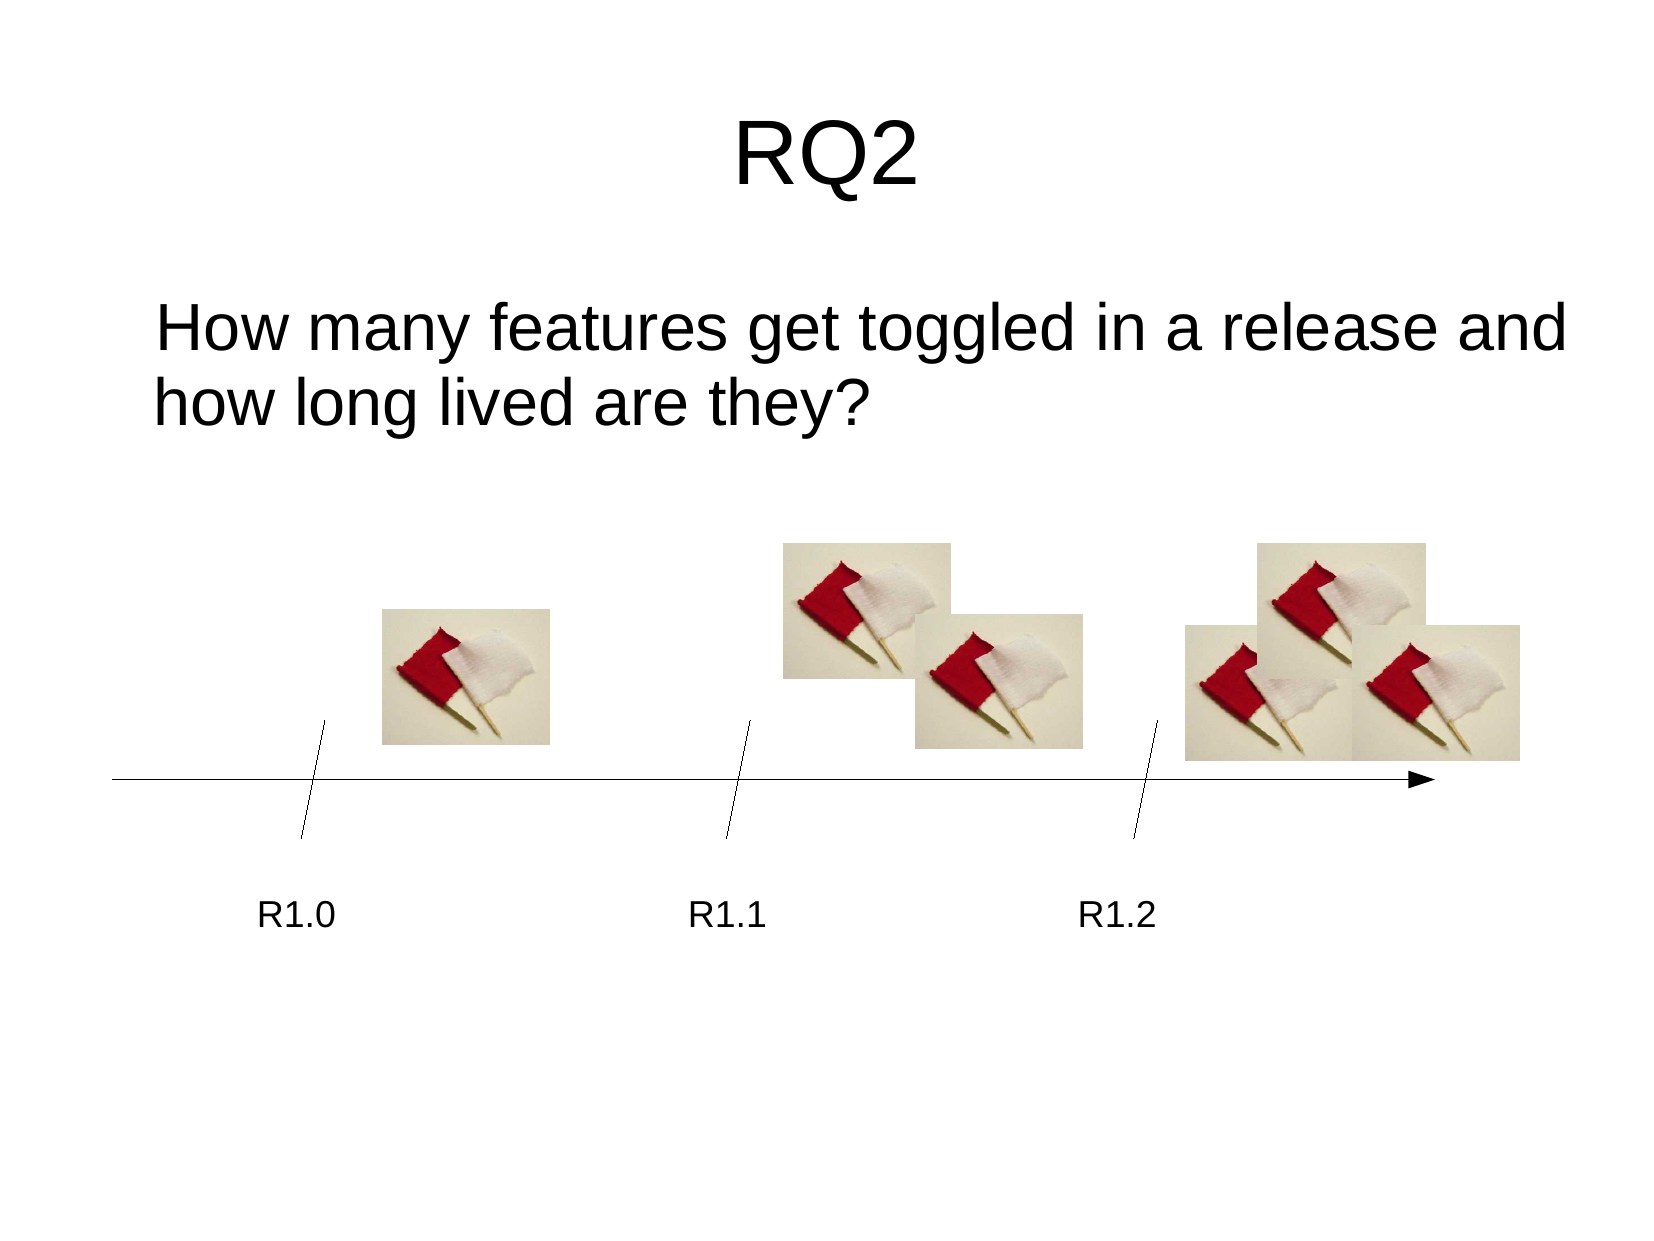

# RQ2
How many features get toggled in a release and how long lived are they?
R1.0
R1.1
R1.2